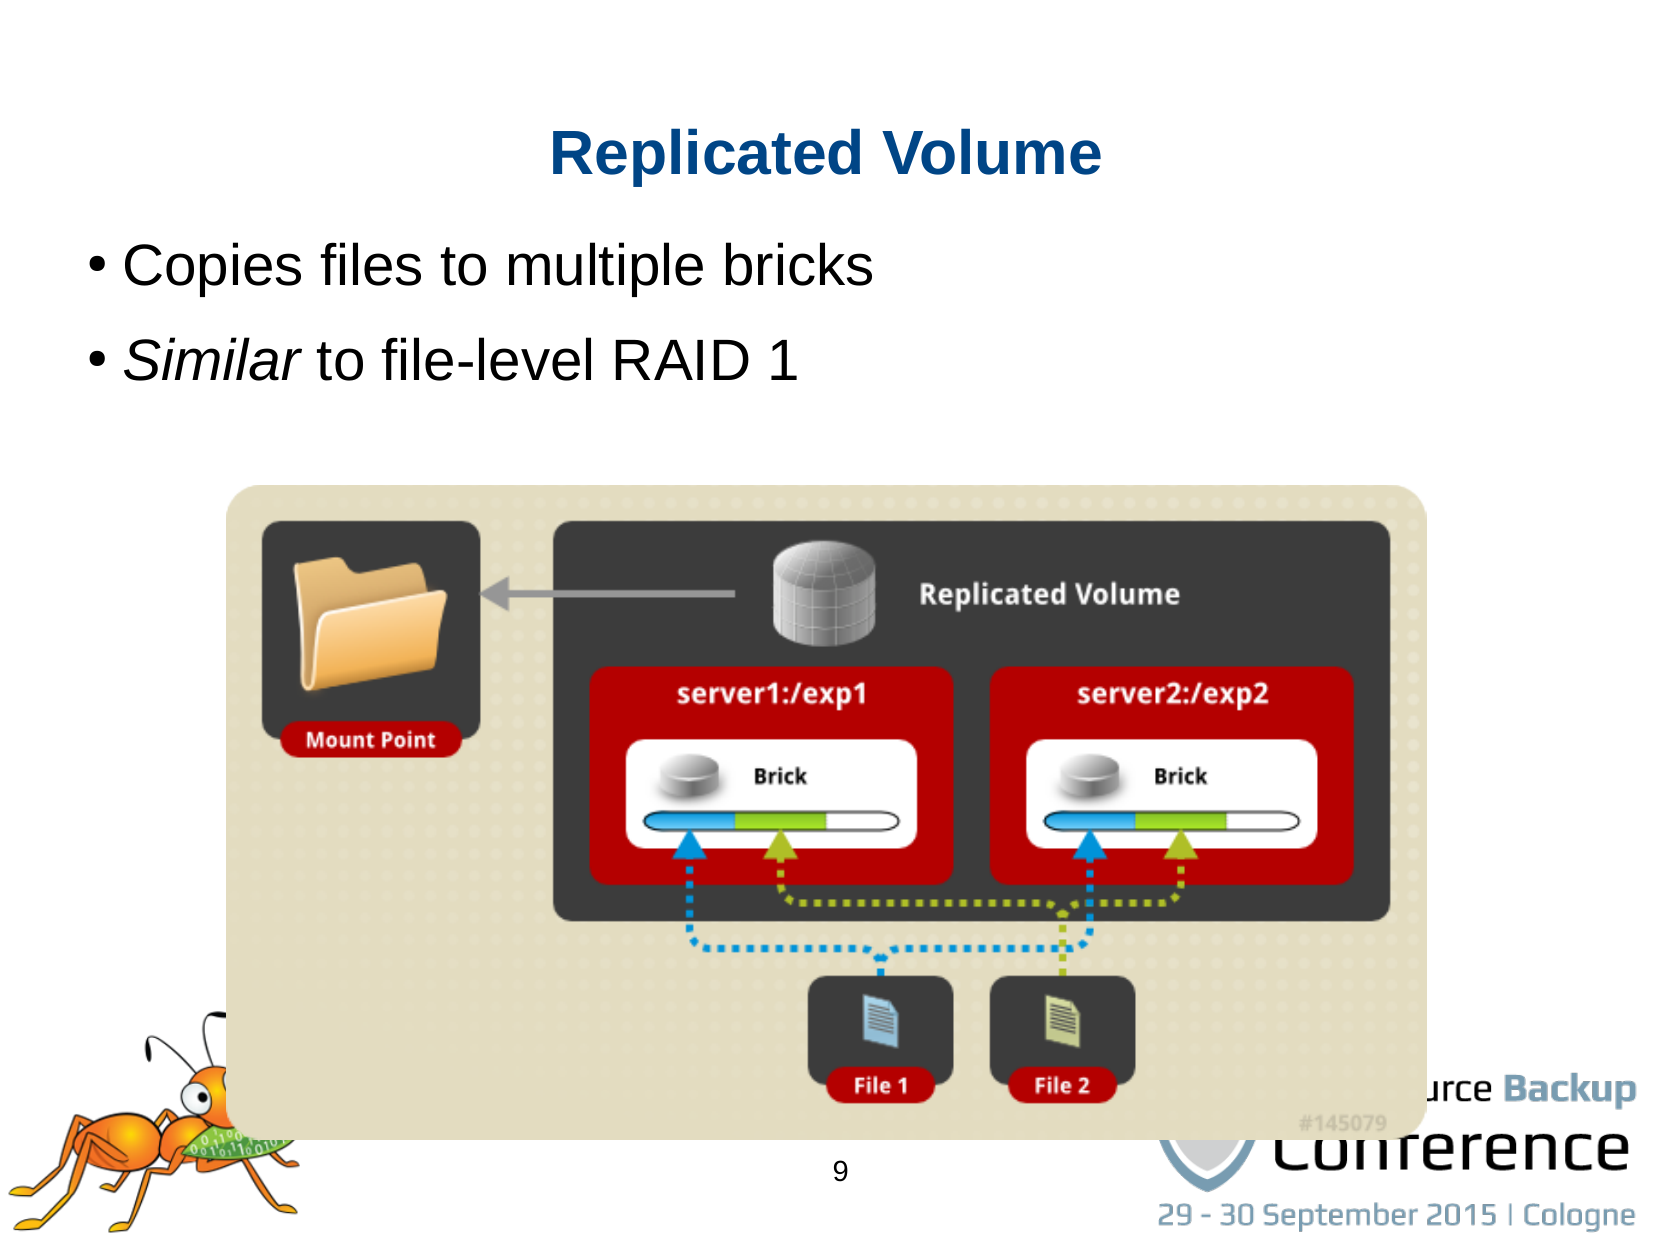

Replicated Volume
# Copies files to multiple bricks
Similar to file-level RAID 1
9